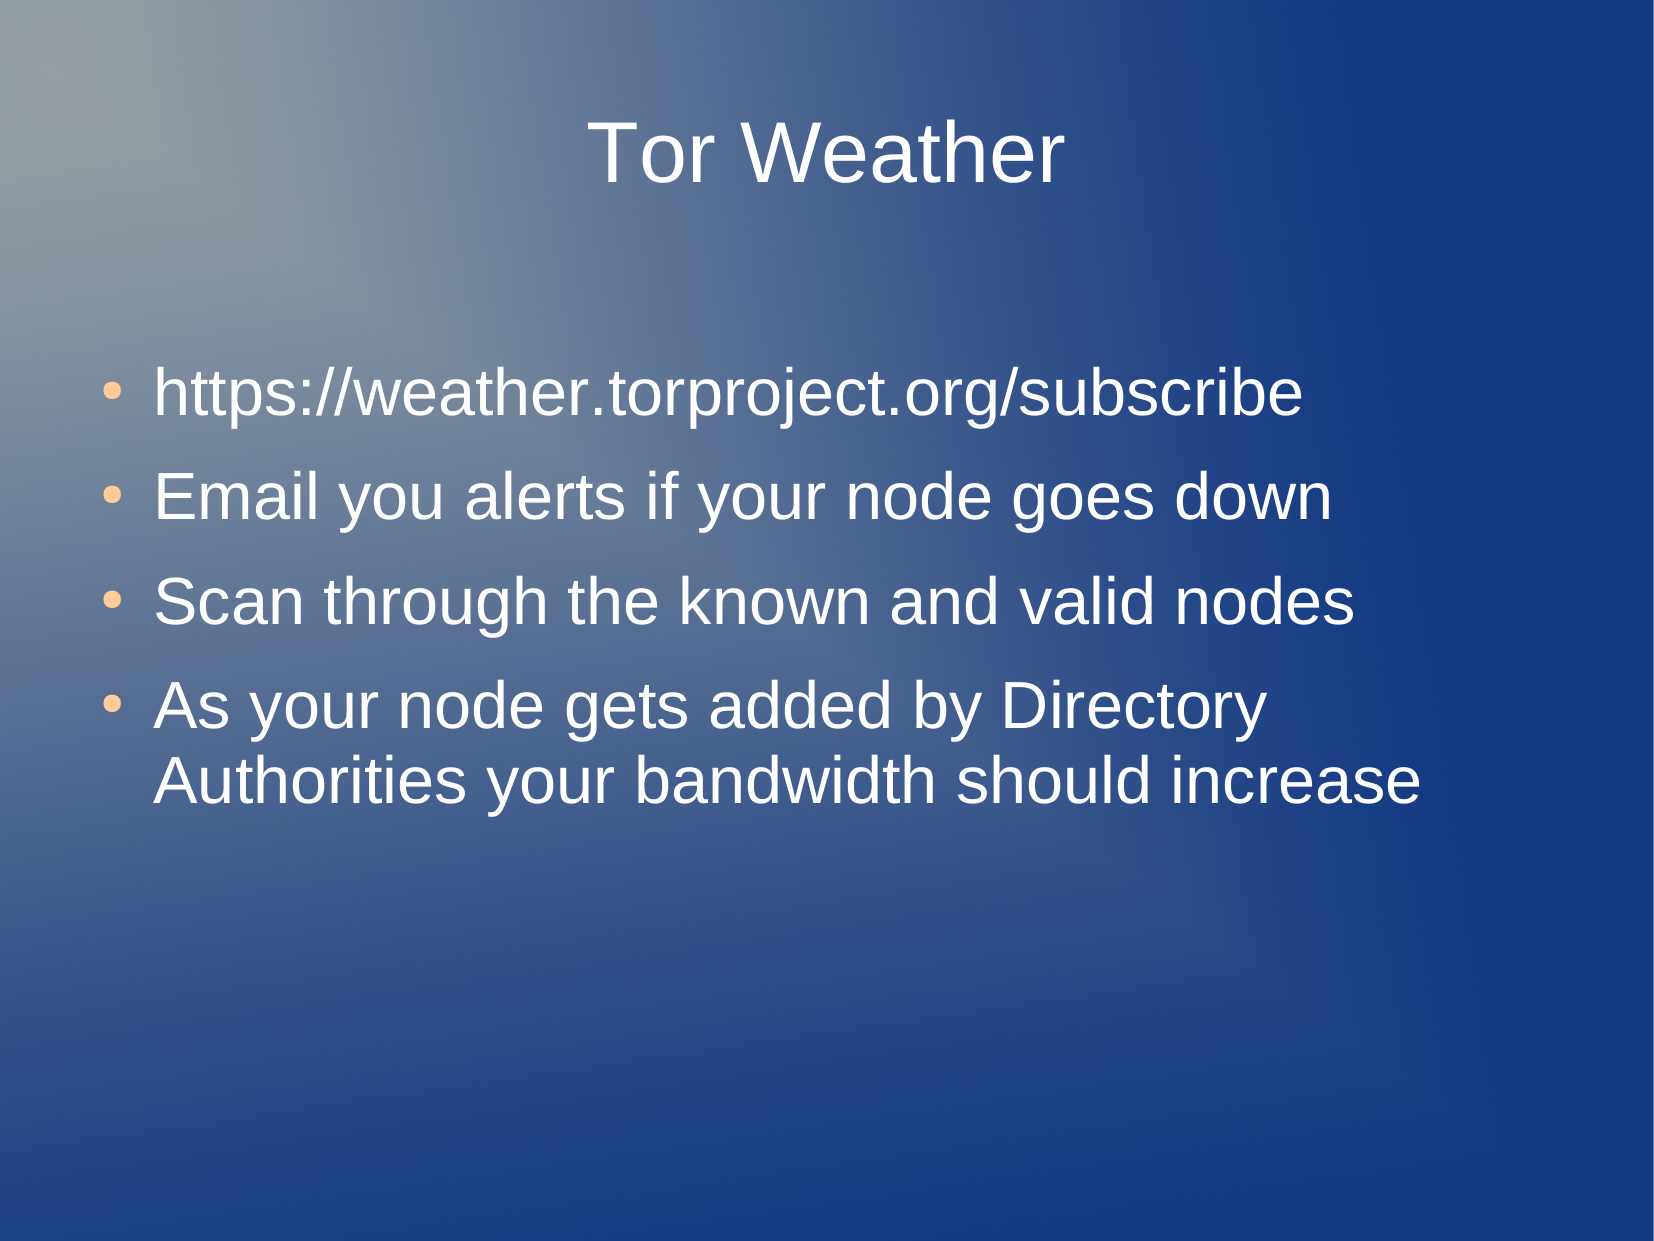

# Tor Weather
https://weather.torproject.org/subscribe
Email you alerts if your node goes down
Scan through the known and valid nodes
As your node gets added by Directory Authorities your bandwidth should increase